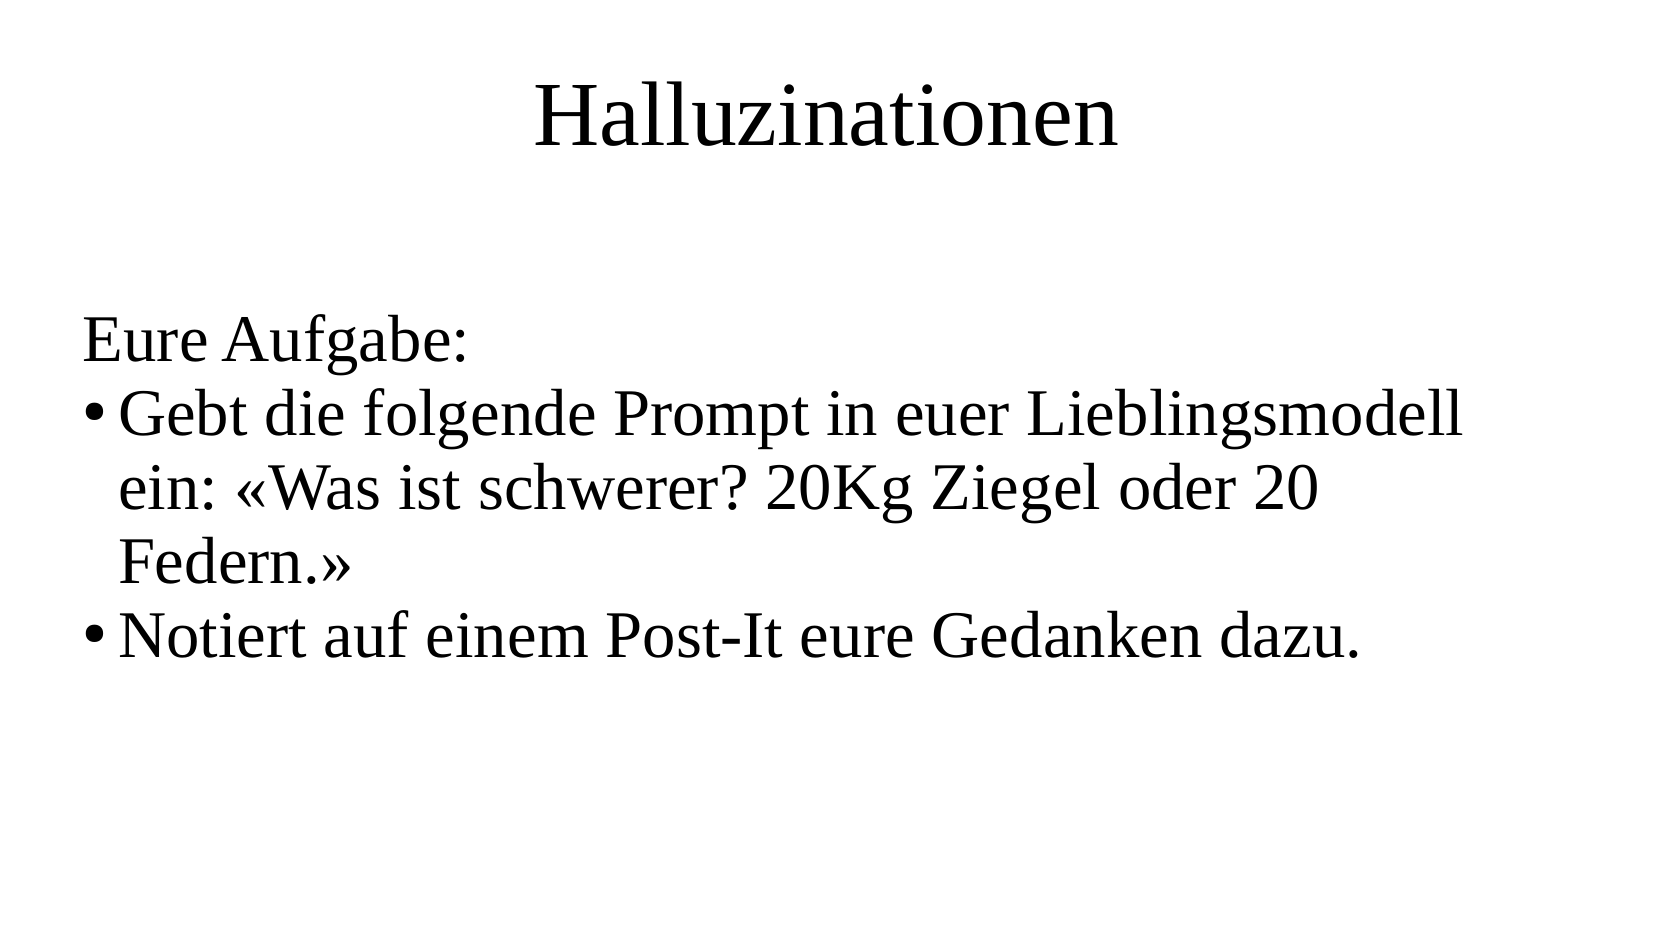

# Halluzinationen
Eure Aufgabe:
Gebt die folgende Prompt in euer Lieblingsmodell ein: «Was ist schwerer? 20Kg Ziegel oder 20 Federn.»
Notiert auf einem Post-It eure Gedanken dazu.